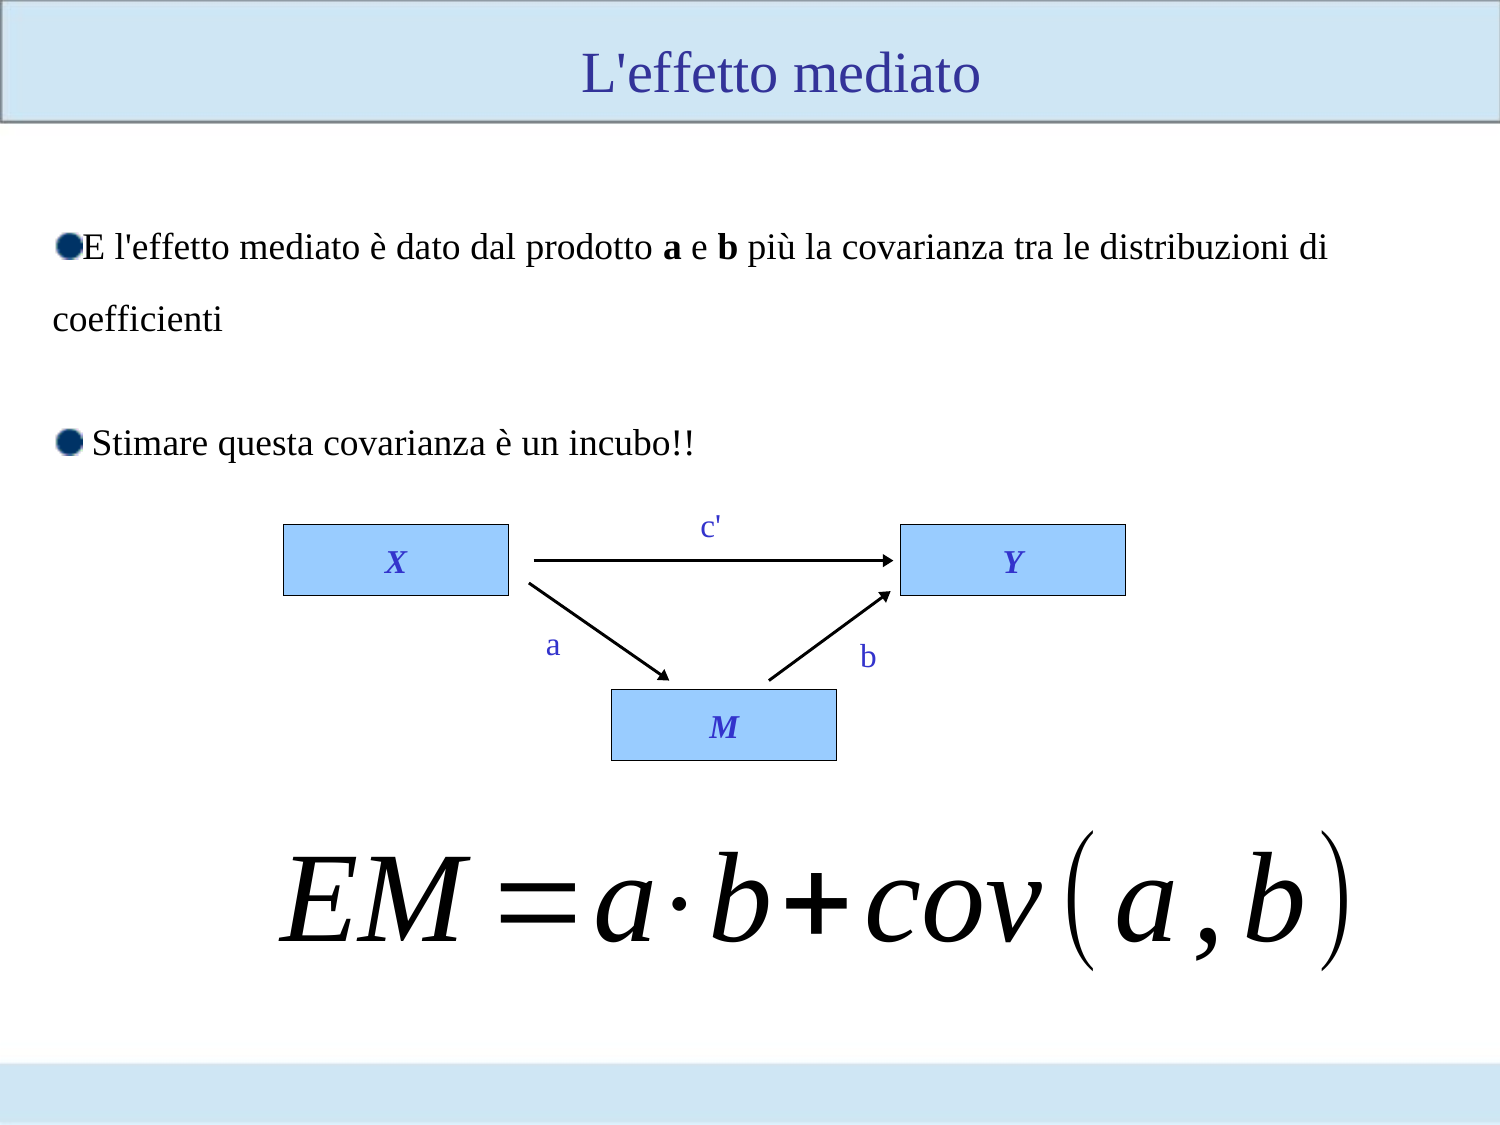

# L'effetto mediato
E l'effetto mediato è dato dal prodotto a e b più la covarianza tra le distribuzioni di coefficienti
 Stimare questa covarianza è un incubo!!
c'
X
Y
a
b
M